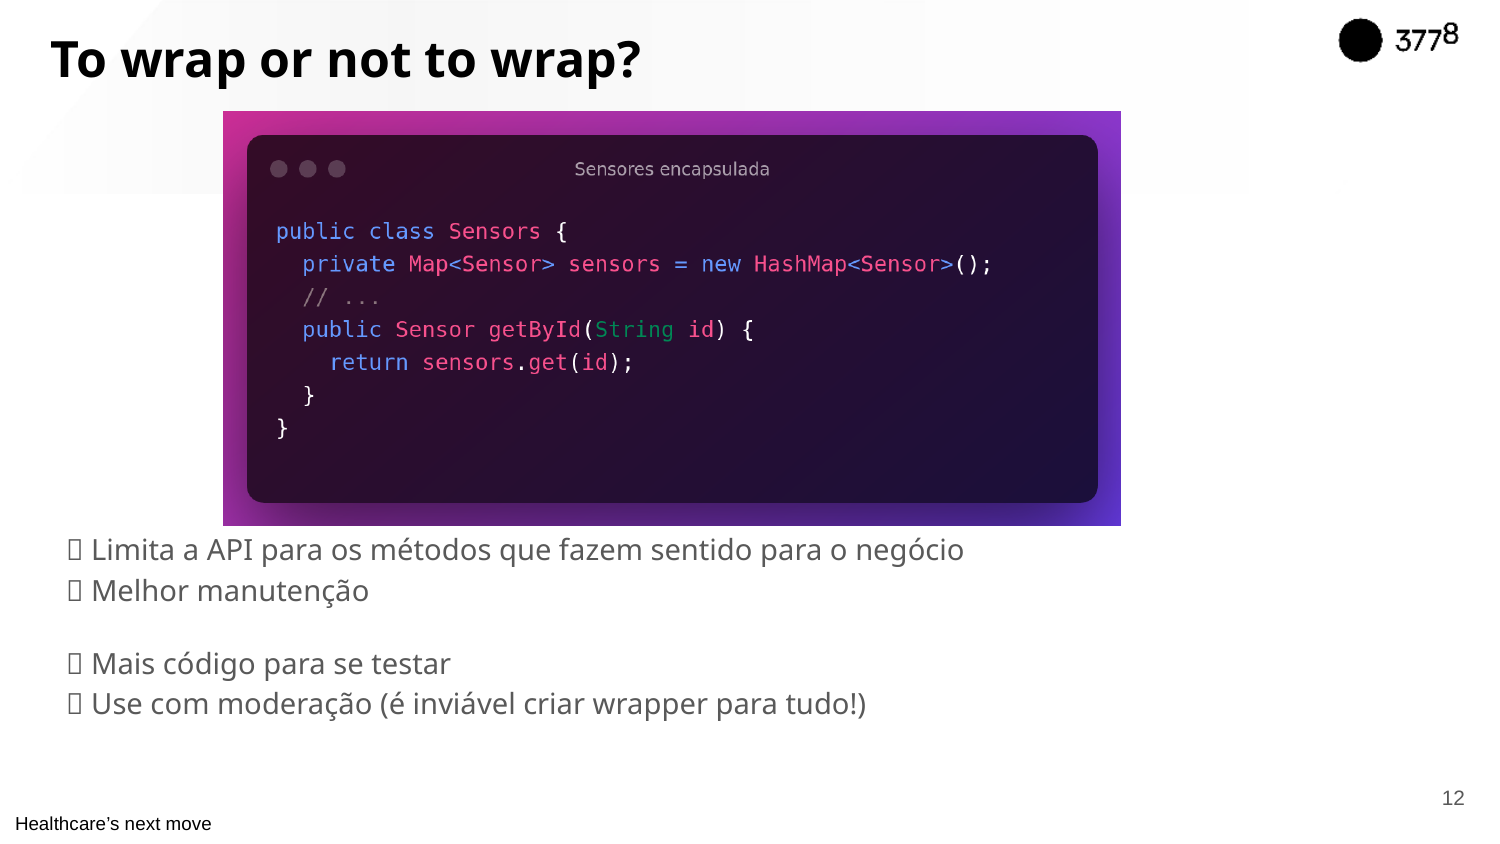

To wrap or not to wrap?
# ✅ Limita a API para os métodos que fazem sentido para o negócio ✅ Melhor manutenção
❌ Mais código para se testar
❌ Use com moderação (é inviável criar wrapper para tudo!)